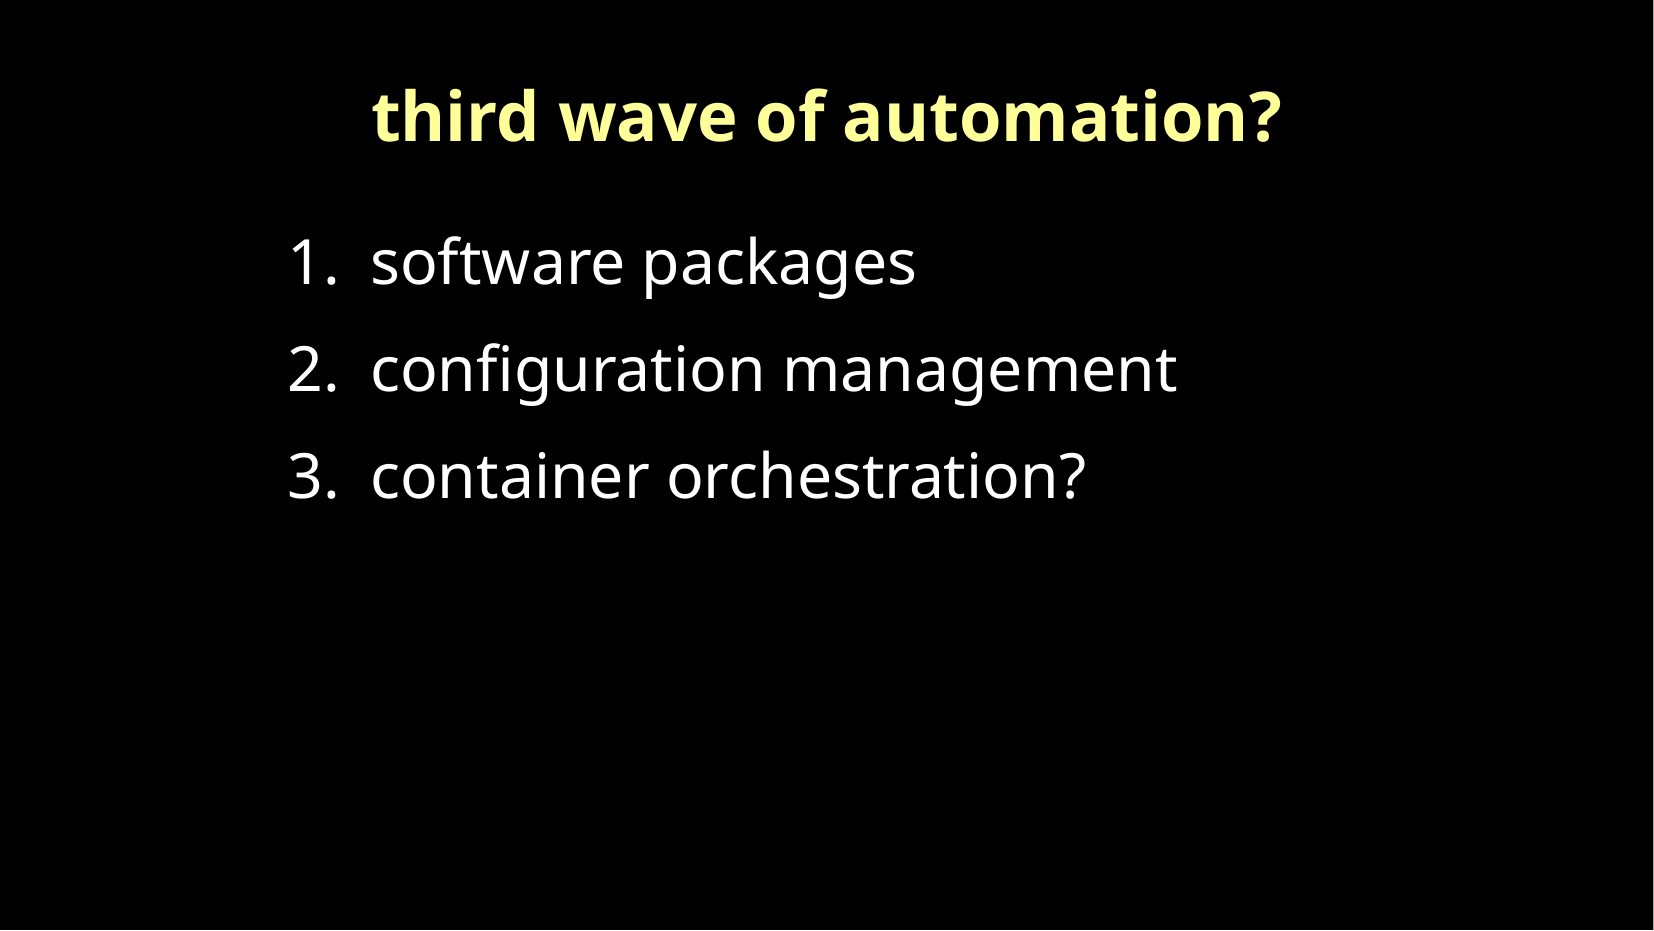

# third wave of automation?
software packages
configuration management
container orchestration?